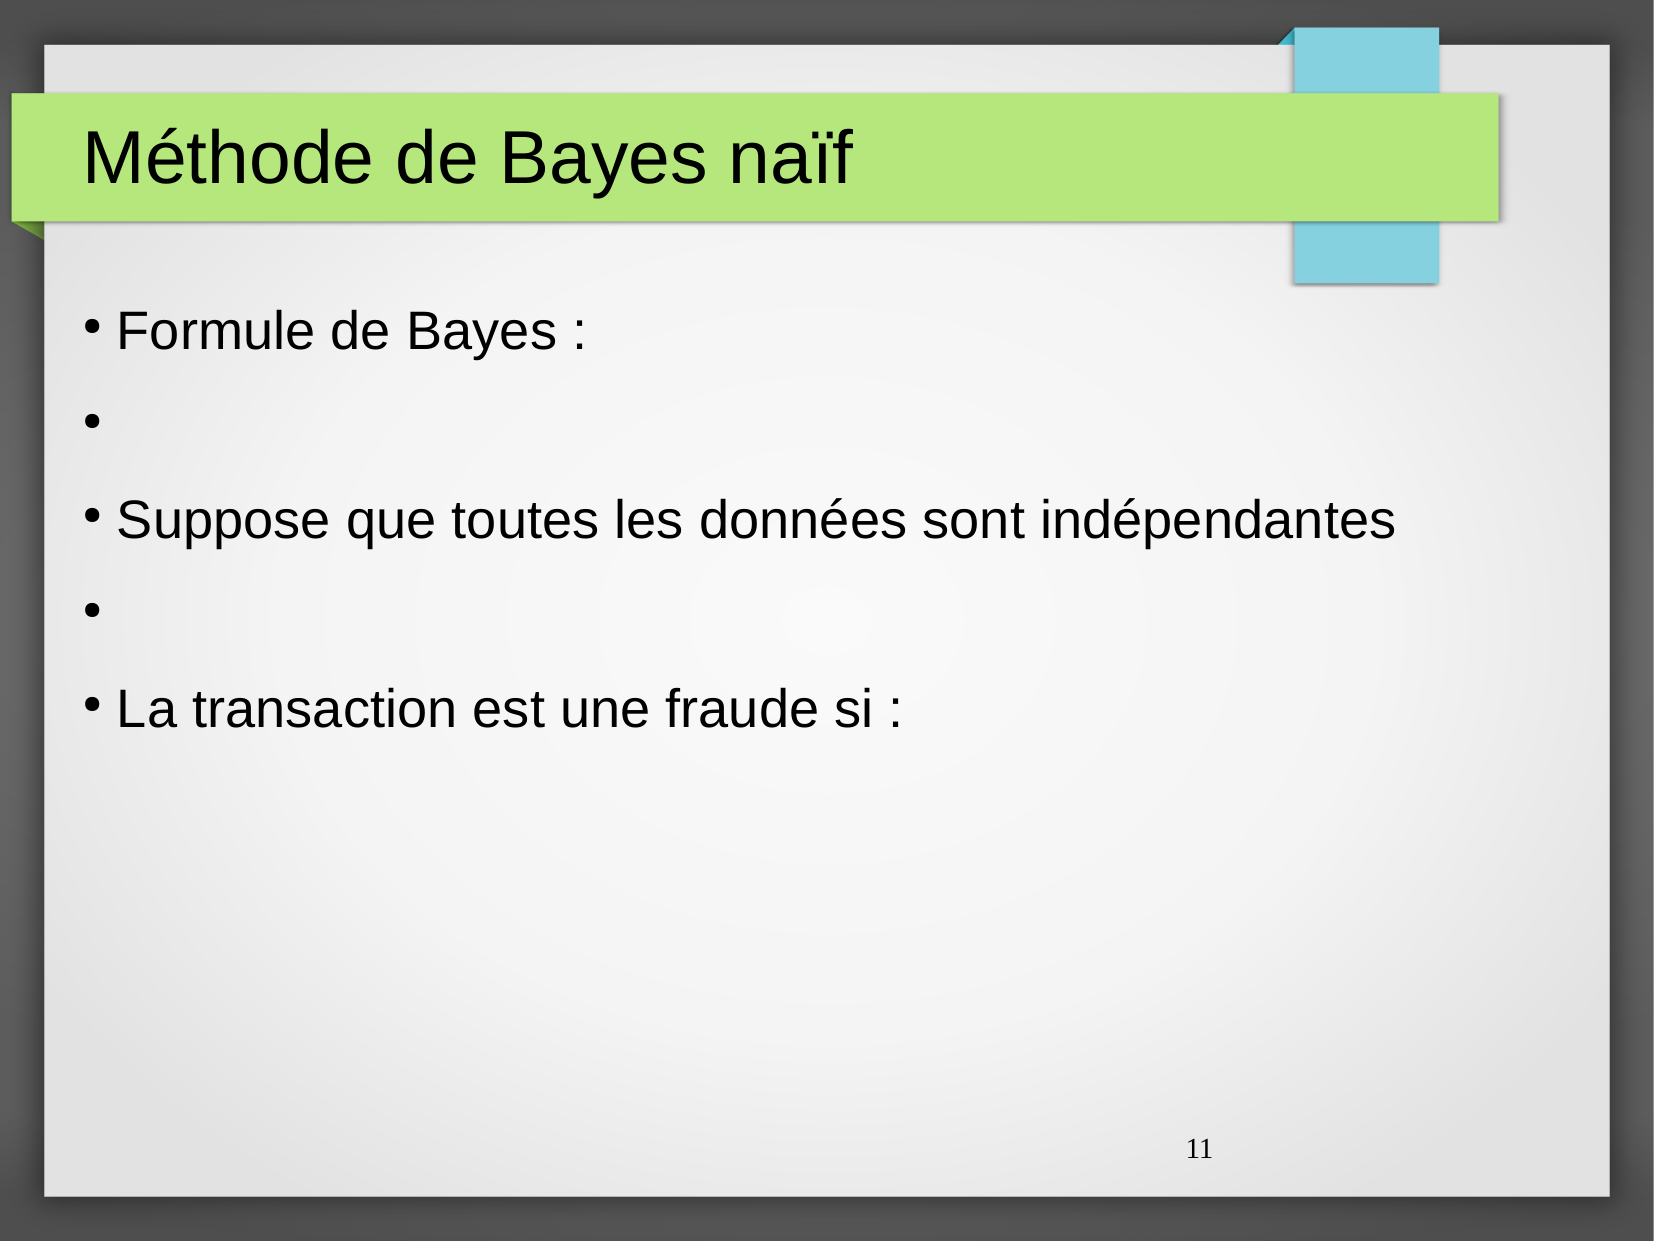

# Méthode de Bayes naïf
 Formule de Bayes :
 Suppose que toutes les données sont indépendantes
 La transaction est une fraude si :